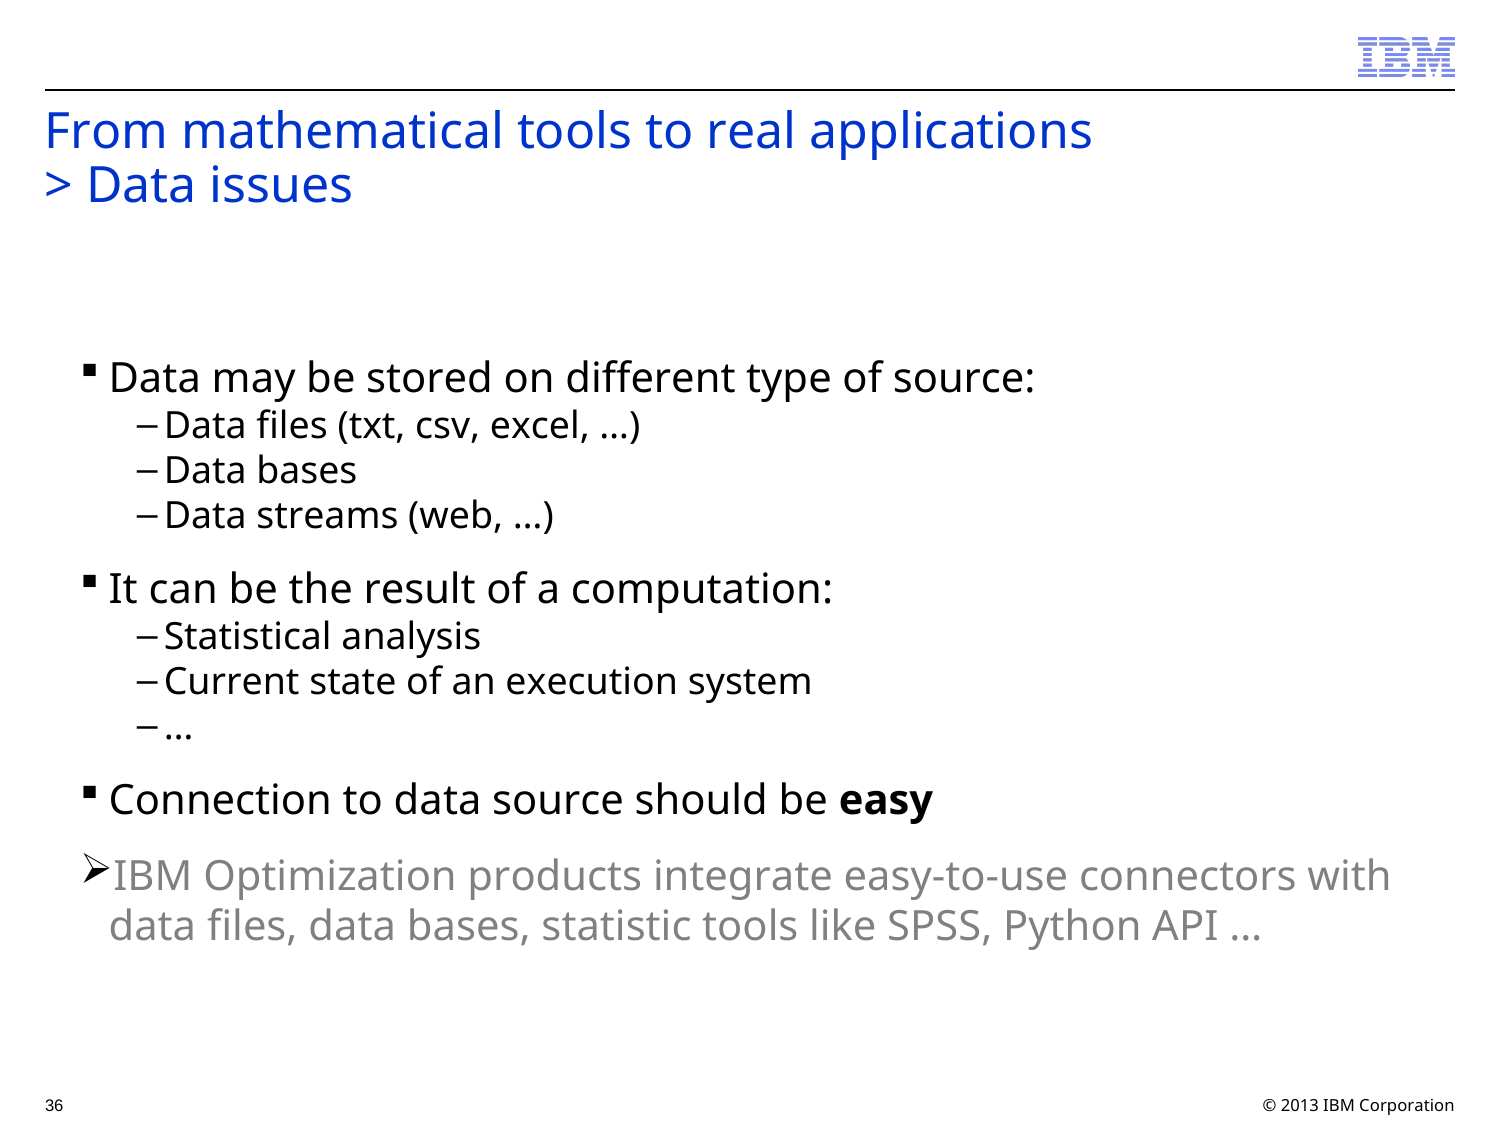

# From mathematical tools to real applications > Data issues
Data may be stored on different type of source:
Data files (txt, csv, excel, …)
Data bases
Data streams (web, …)
It can be the result of a computation:
Statistical analysis
Current state of an execution system
…
Connection to data source should be easy
IBM Optimization products integrate easy-to-use connectors with data files, data bases, statistic tools like SPSS, Python API …
36